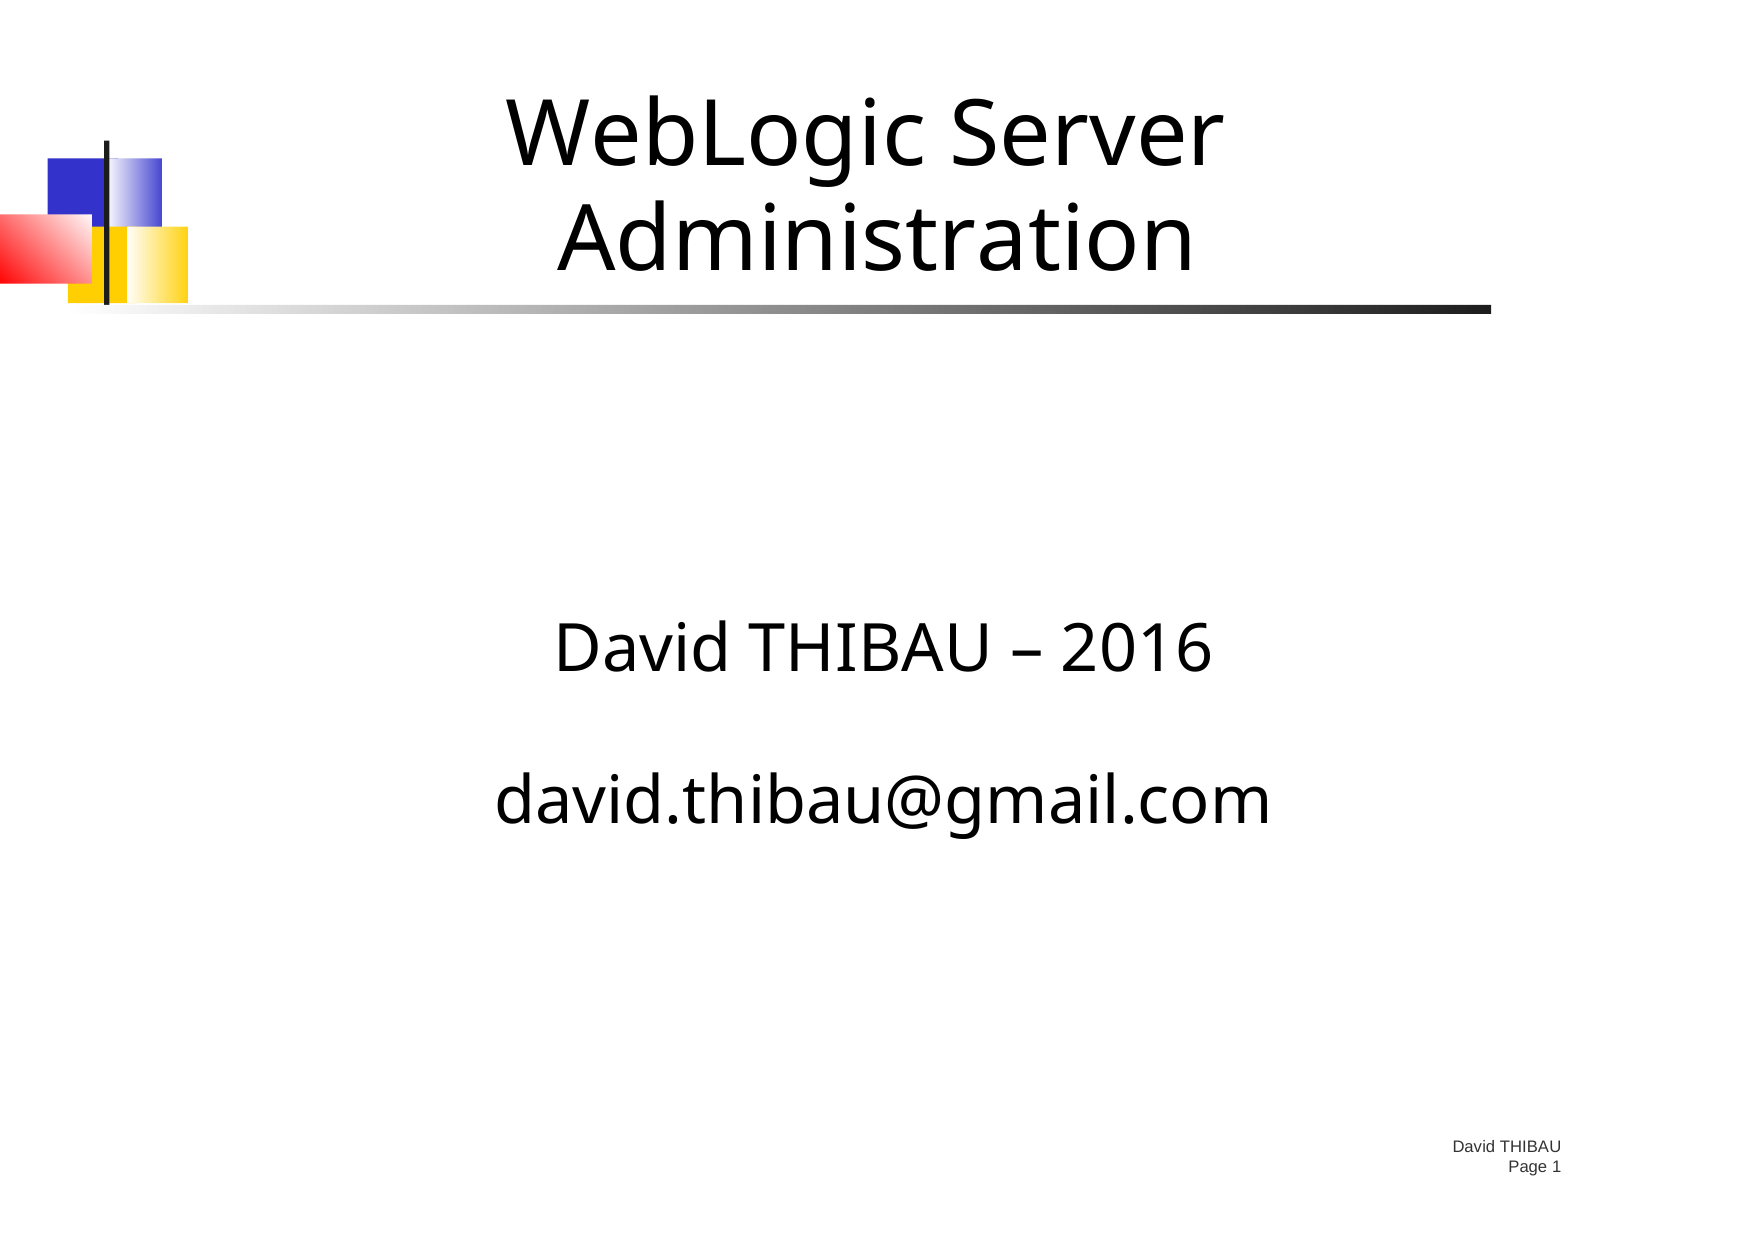

# WebLogic Server Administration
David THIBAU – 2016
david.thibau@gmail.com